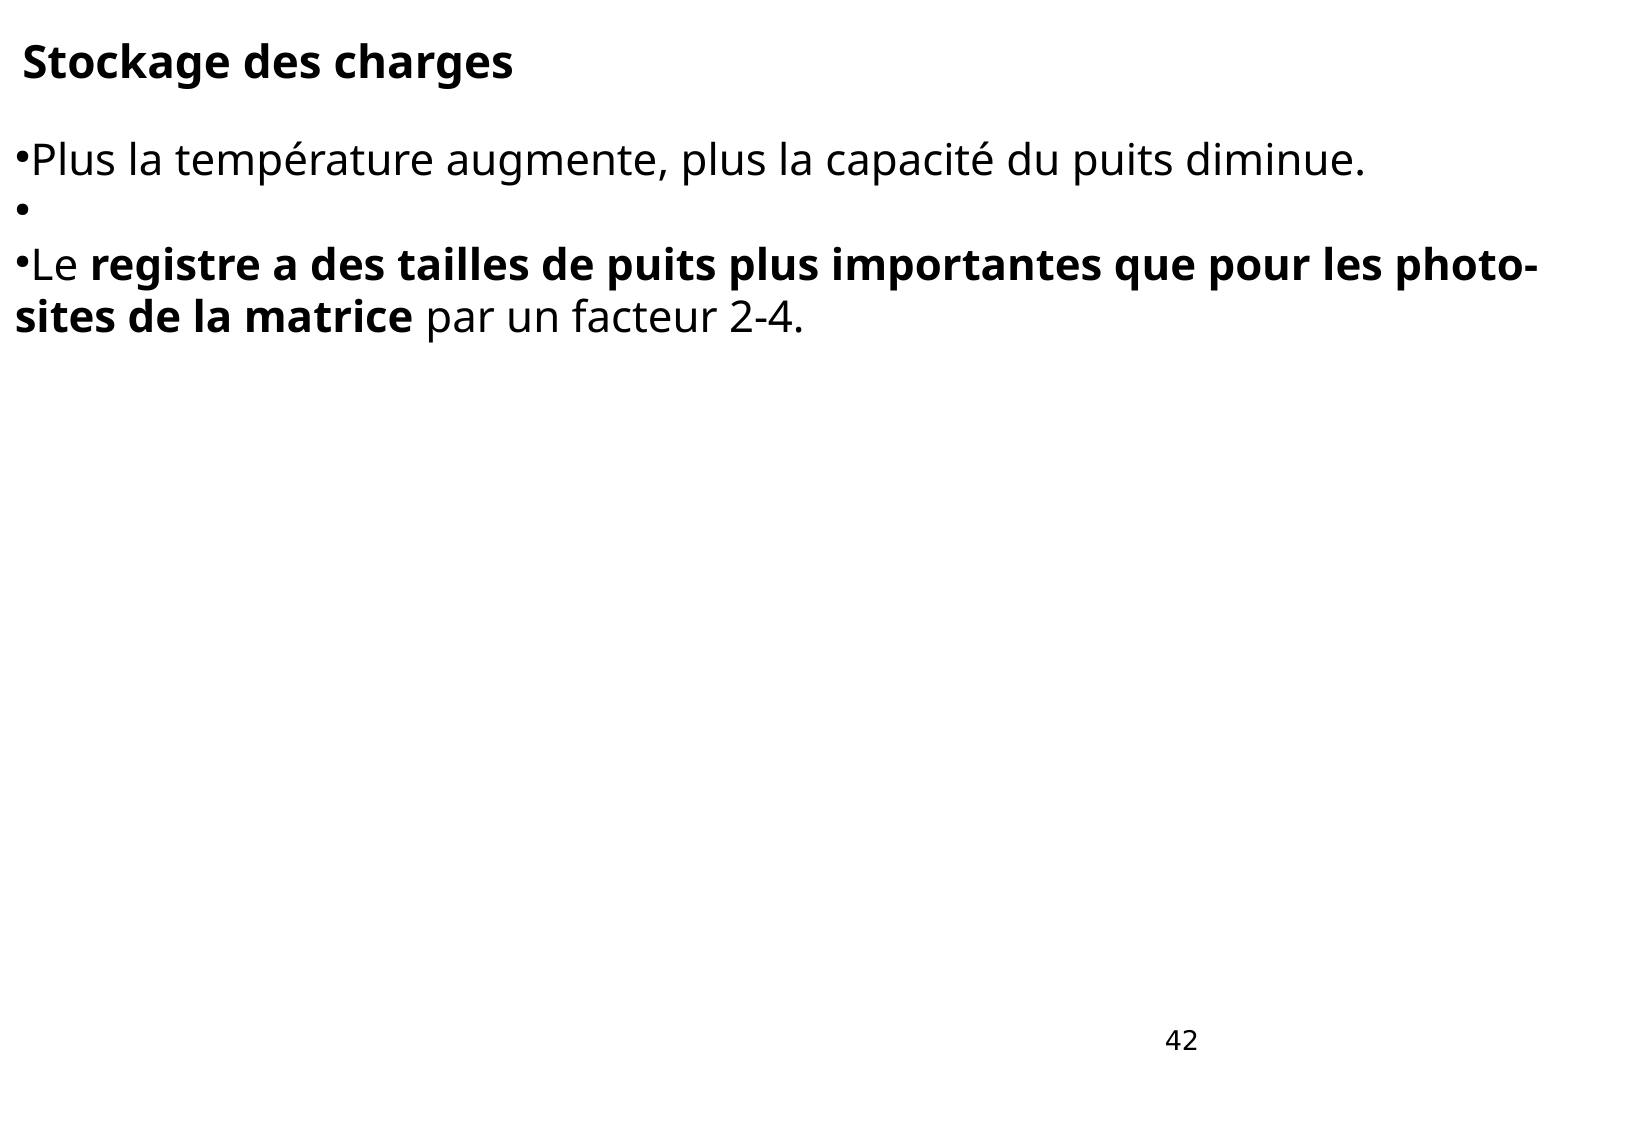

Plus la température augmente, plus la capacité du puits diminue.
Le registre a des tailles de puits plus importantes que pour les photo-sites de la matrice par un facteur 2-4.
Stockage des charges
23